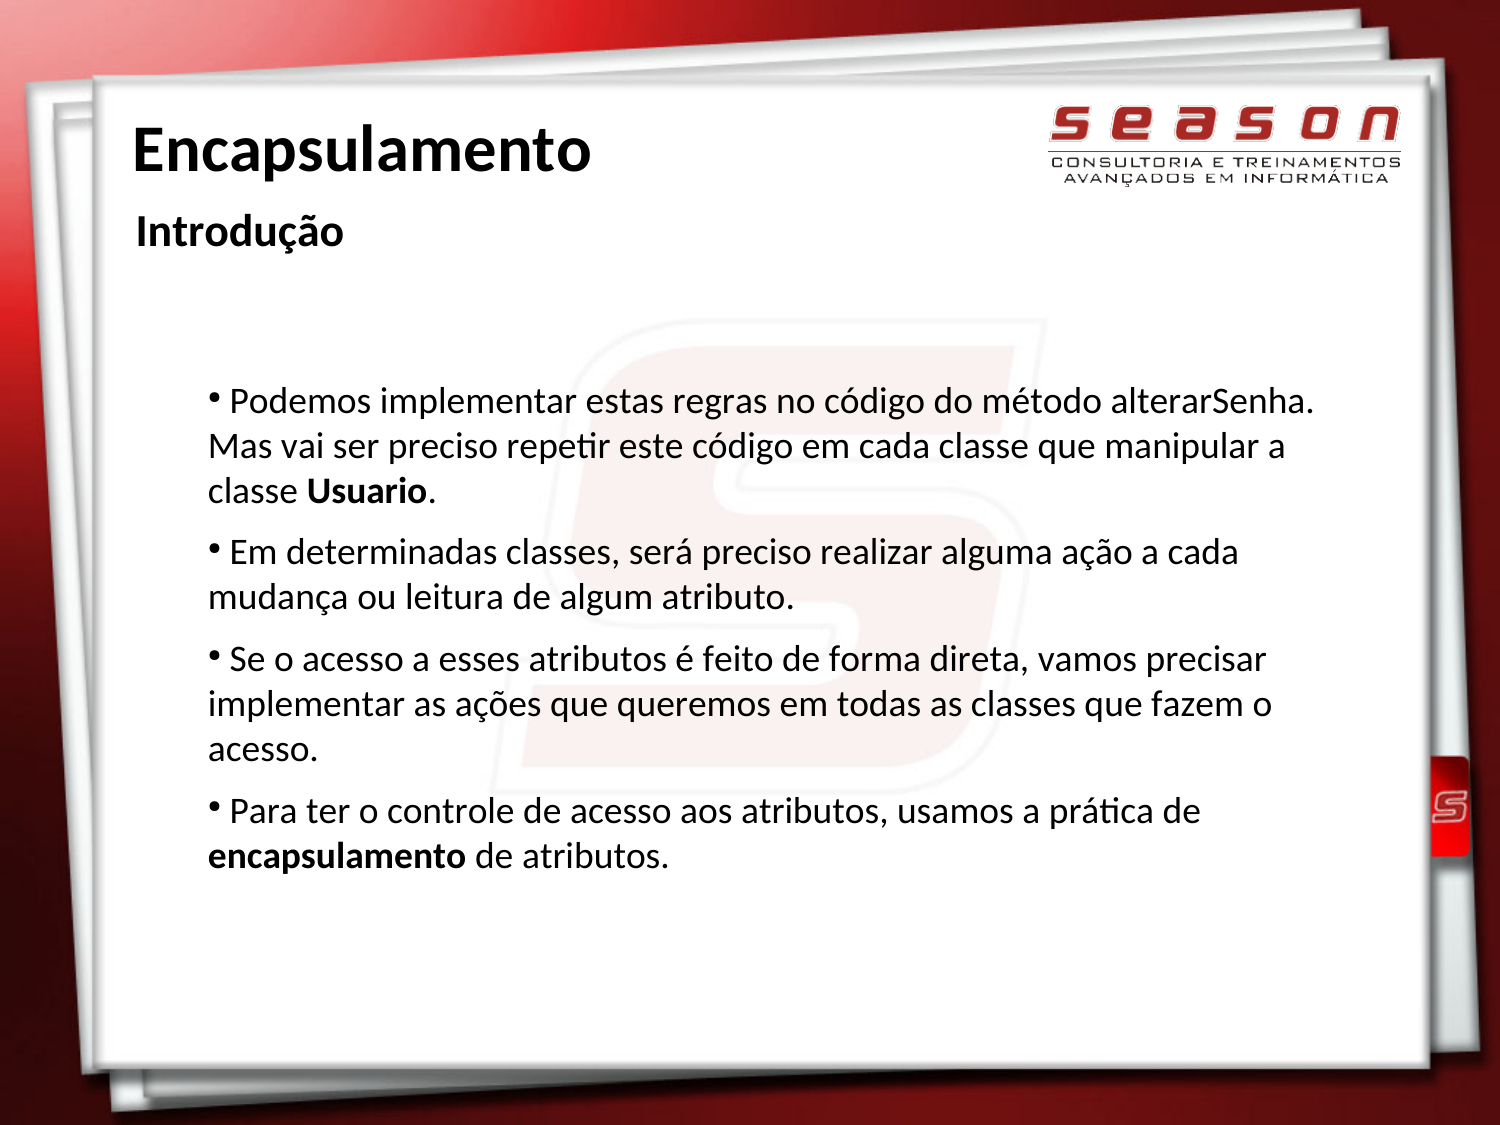

# Encapsulamento
Introdução
 Podemos implementar estas regras no código do método alterarSenha. Mas vai ser preciso repetir este código em cada classe que manipular a classe Usuario.
 Em determinadas classes, será preciso realizar alguma ação a cada mudança ou leitura de algum atributo.
 Se o acesso a esses atributos é feito de forma direta, vamos precisar implementar as ações que queremos em todas as classes que fazem o acesso.
 Para ter o controle de acesso aos atributos, usamos a prática de encapsulamento de atributos.